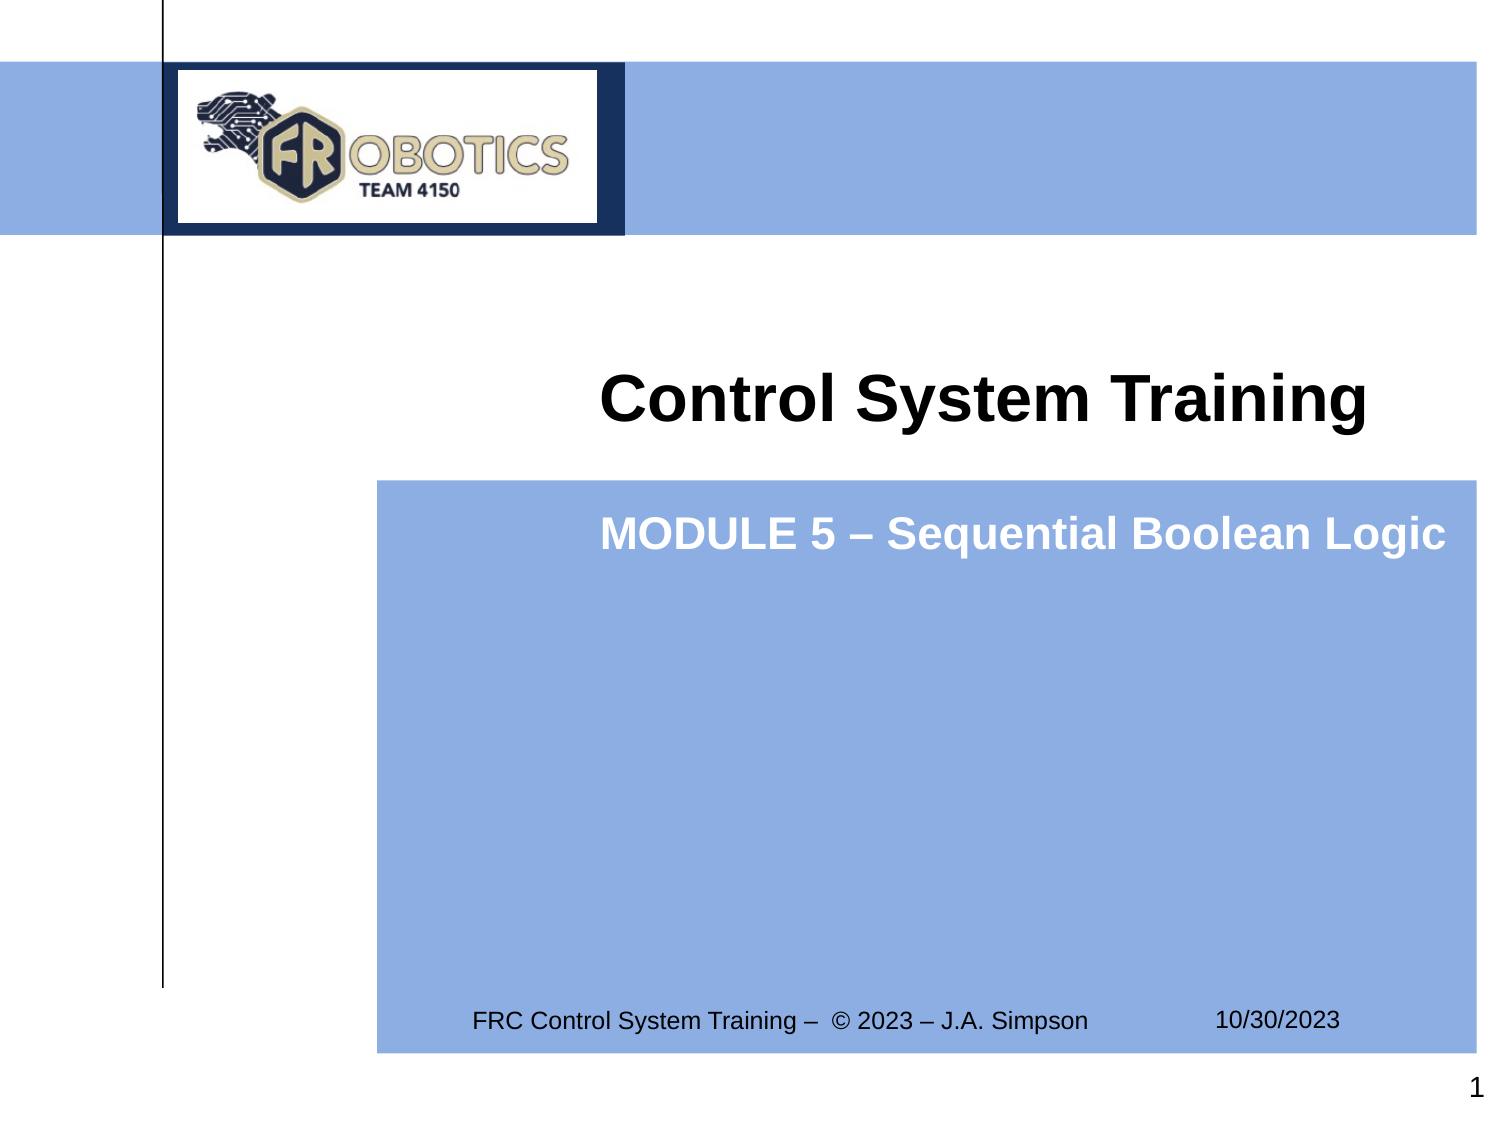

# Control System Training
MODULE 5 – Sequential Boolean Logic
FRC Control System Training – © 2023 – J.A. Simpson
10/30/2023